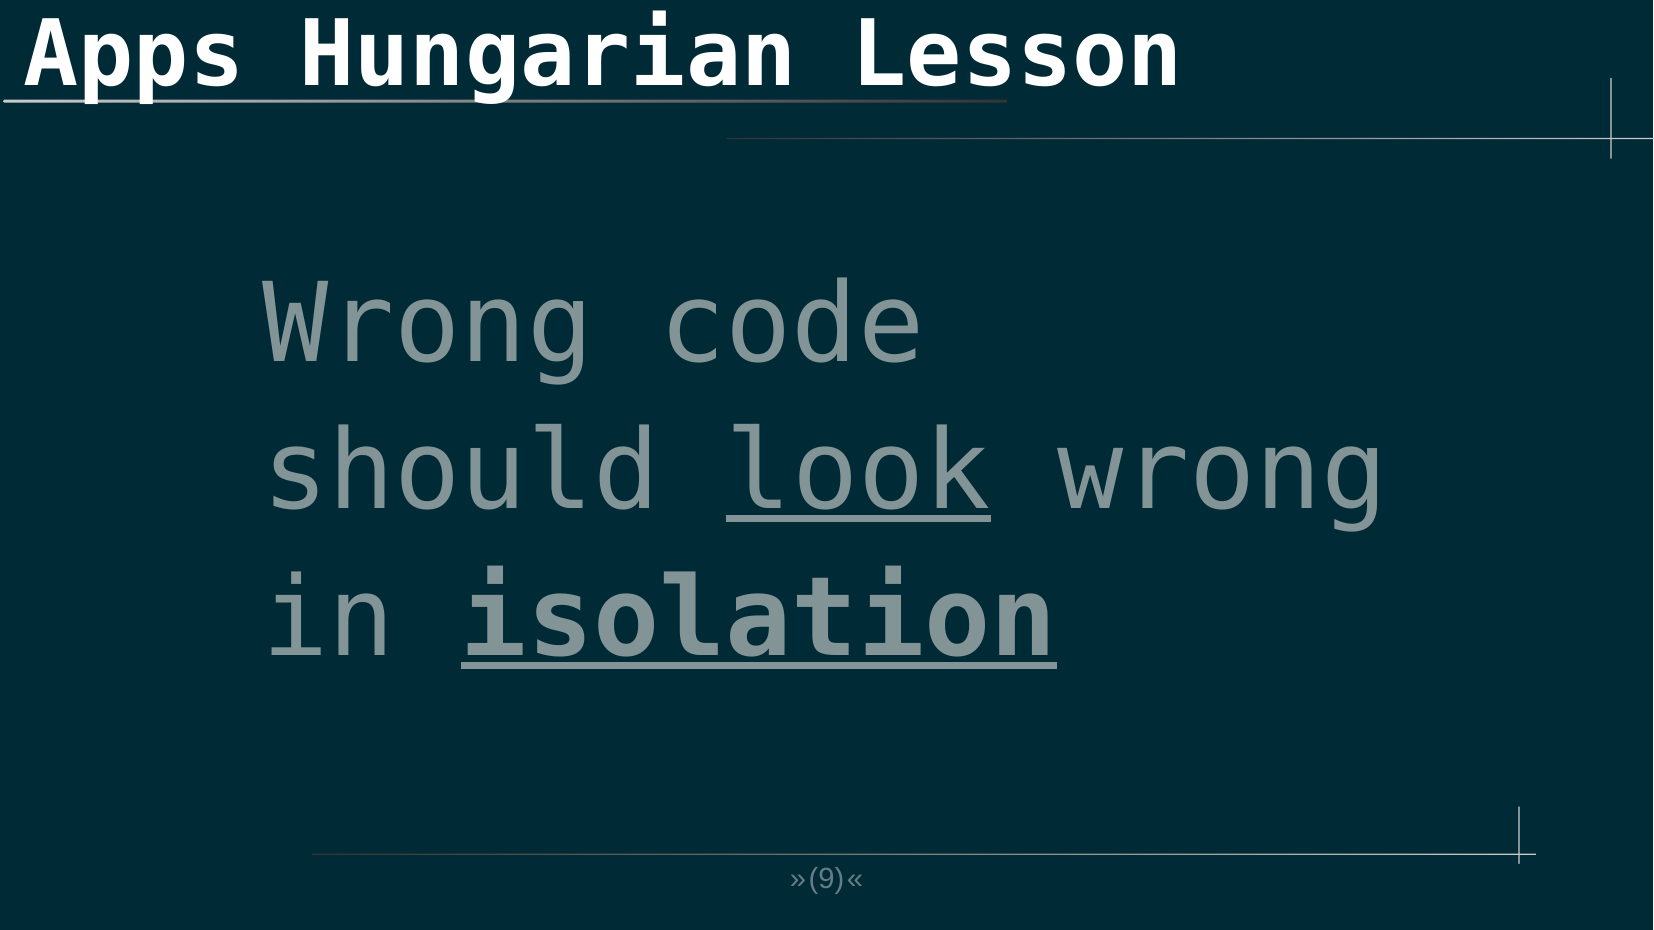

# Apps Hungarian Lesson
Wrong code
should look wrong
in isolation